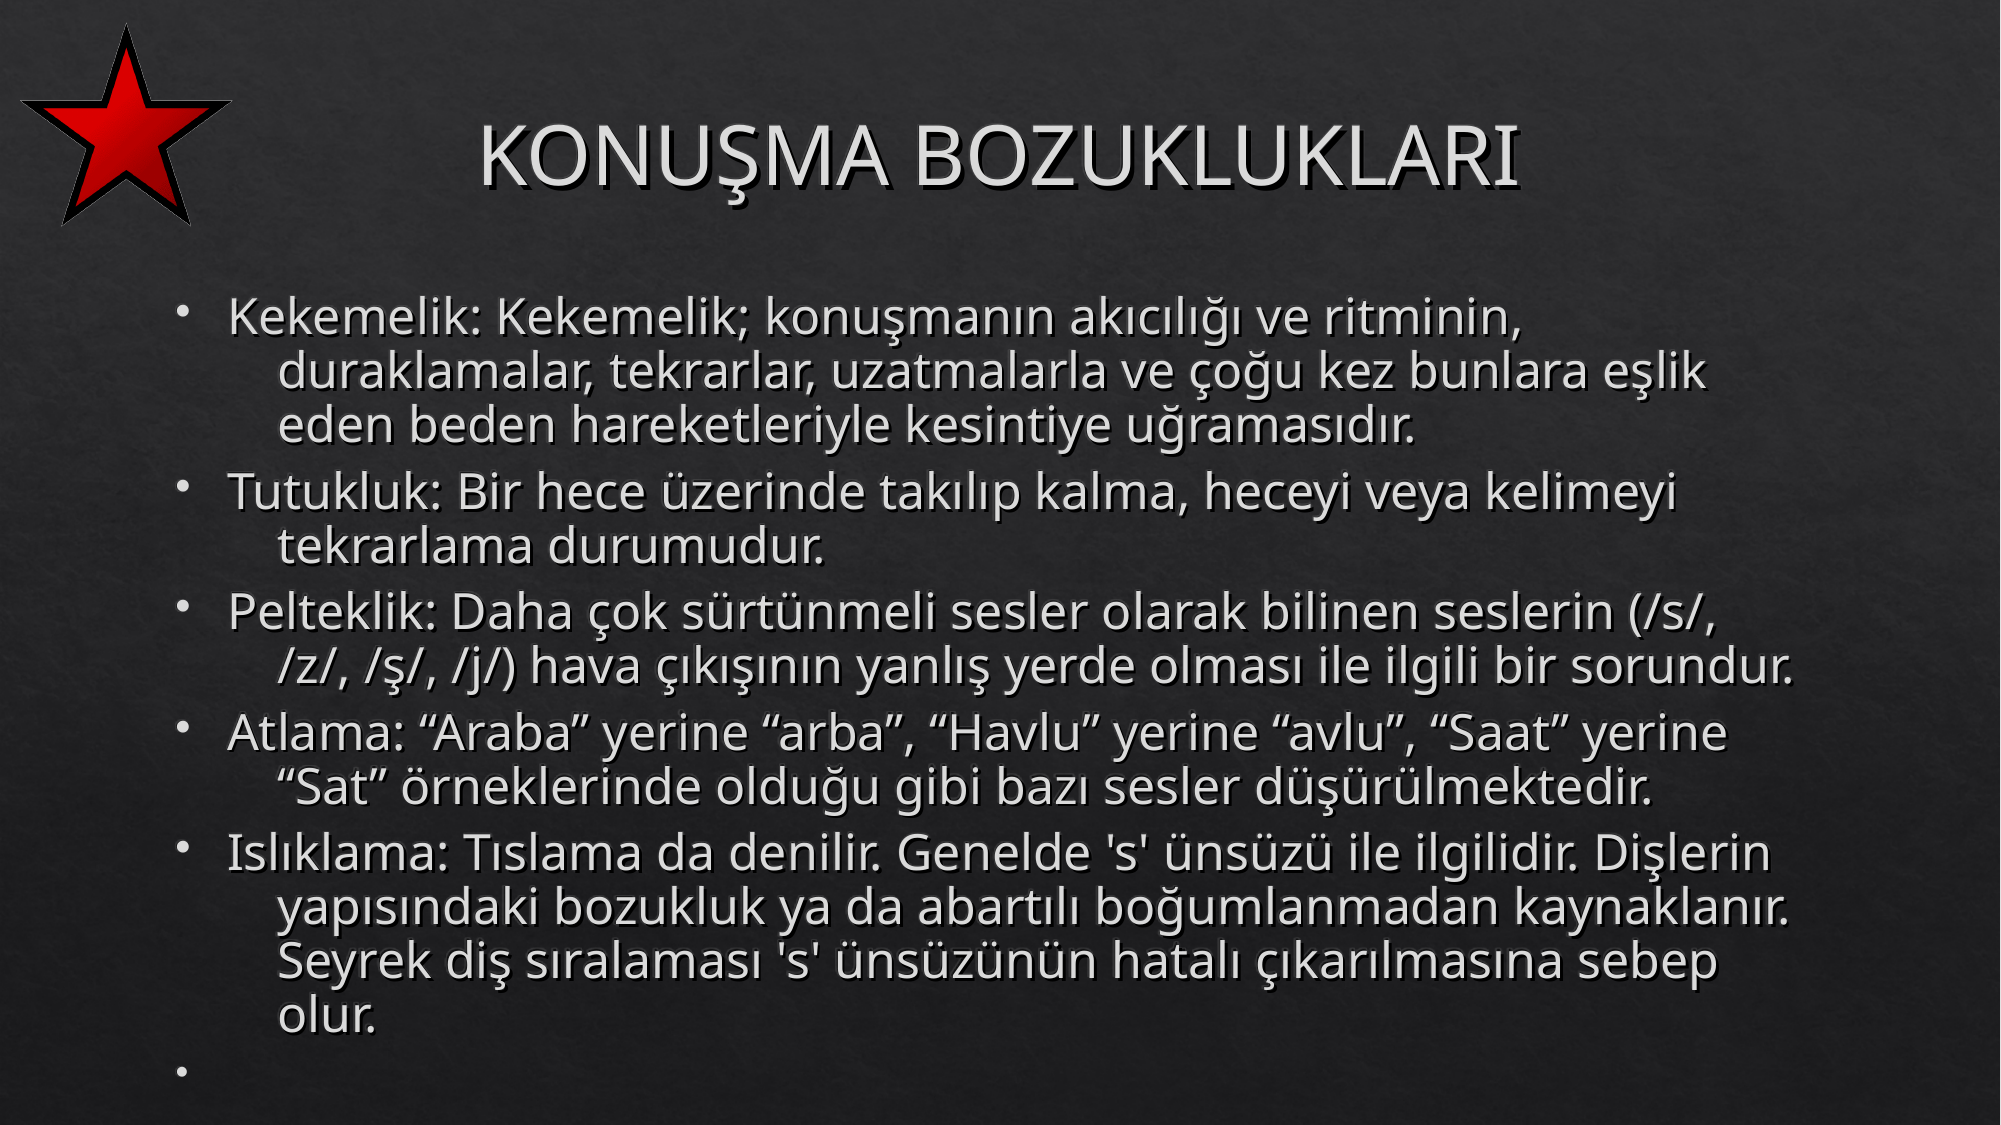

# KONUŞMA BOZUKLUKLARI
Kekemelik: Kekemelik; konuşmanın akıcılığı ve ritminin, duraklamalar, tekrarlar, uzatmalarla ve çoğu kez bunlara eşlik eden beden hareketleriyle kesintiye uğramasıdır.
Tutukluk: Bir hece üzerinde takılıp kalma, heceyi veya kelimeyi tekrarlama durumudur.
Pelteklik: Daha çok sürtünmeli sesler olarak bilinen seslerin (/s/, /z/, /ş/, /j/) hava çıkışının yanlış yerde olması ile ilgili bir sorundur.
Atlama: “Araba” yerine “arba”, “Havlu” yerine “avlu”, “Saat” yerine “Sat” örneklerinde olduğu gibi bazı sesler düşürülmektedir.
Islıklama: Tıslama da denilir. Genelde 's' ünsüzü ile ilgilidir. Dişlerin yapısındaki bozukluk ya da abartılı boğumlanmadan kaynaklanır. Seyrek diş sıralaması 's' ünsüzünün hatalı çıkarılmasına sebep olur.